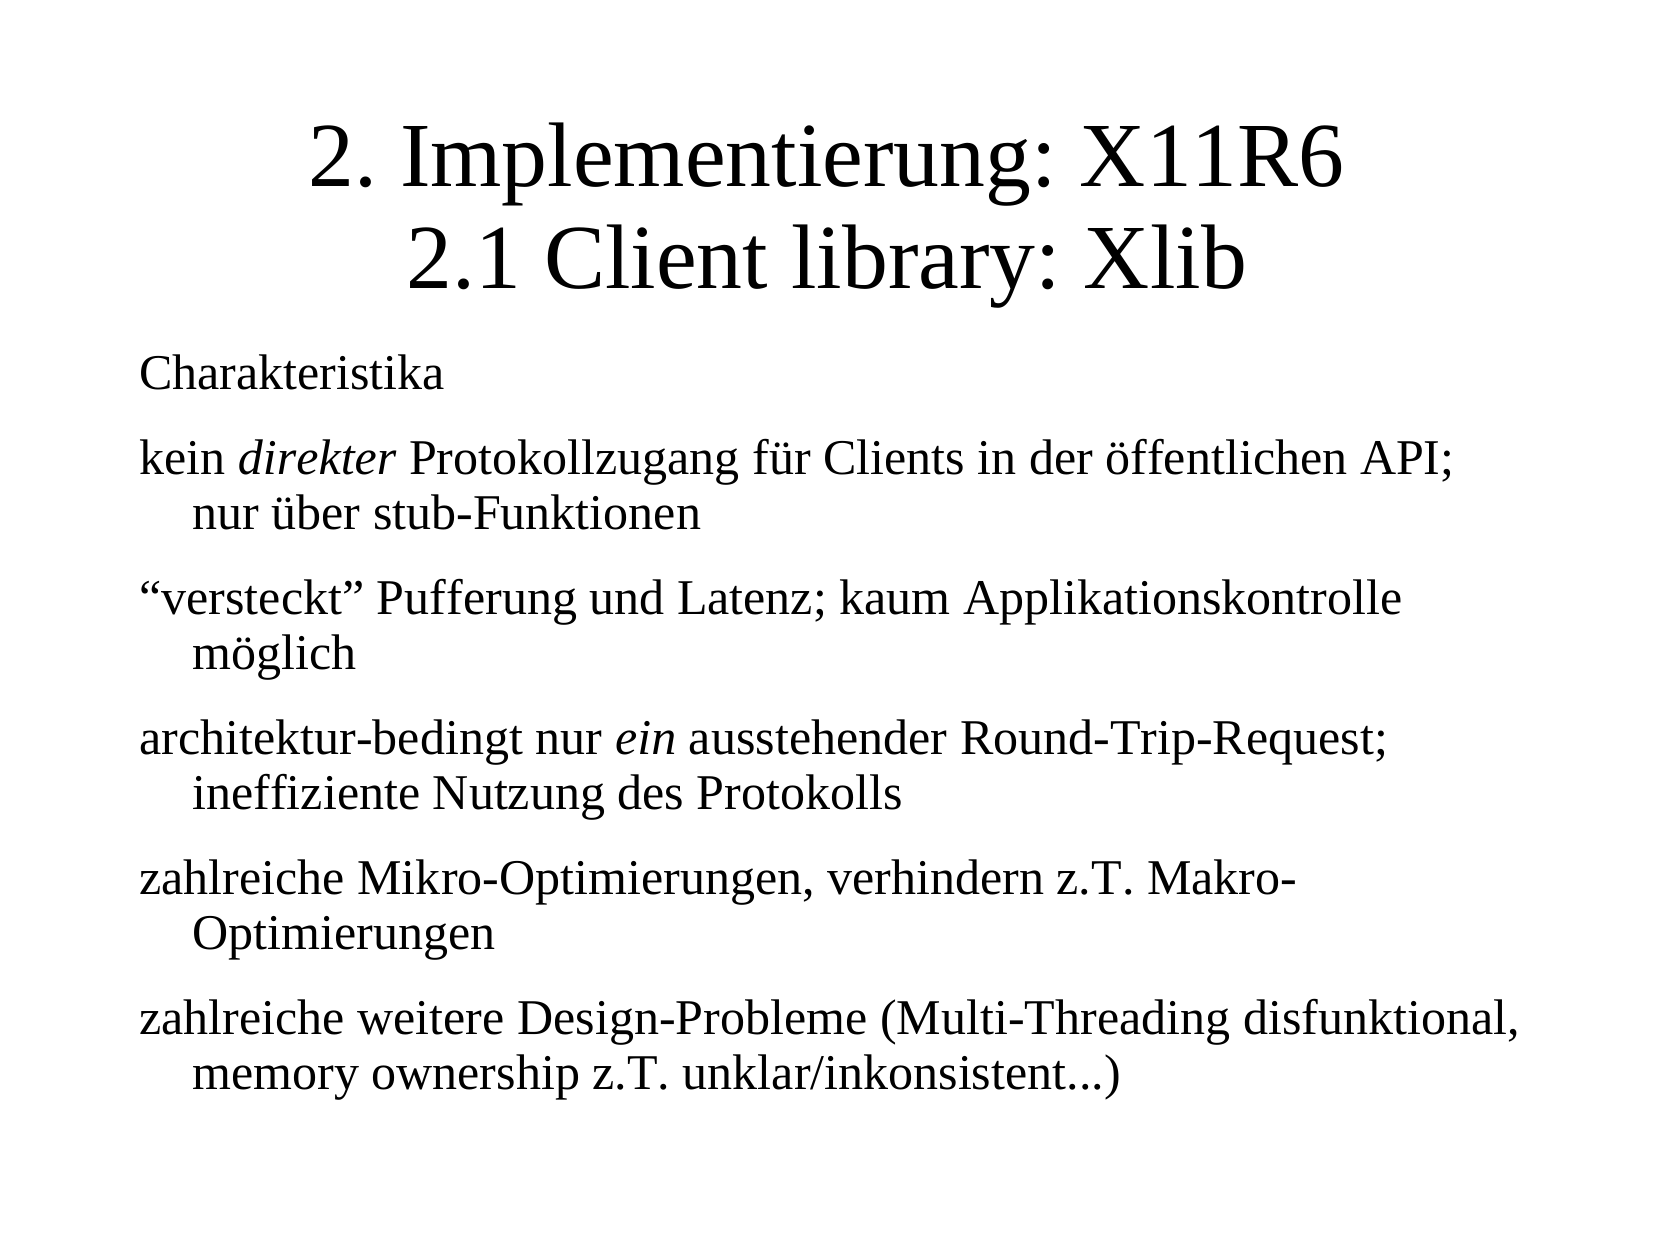

# 2. Implementierung: X11R6 2.1 Client library: Xlib
Charakteristika
kein direkter Protokollzugang für Clients in der öffentlichen API; nur über stub-Funktionen
“versteckt” Pufferung und Latenz; kaum Applikationskontrolle möglich
architektur-bedingt nur ein ausstehender Round-Trip-Request; ineffiziente Nutzung des Protokolls
zahlreiche Mikro-Optimierungen, verhindern z.T. Makro-Optimierungen
zahlreiche weitere Design-Probleme (Multi-Threading disfunktional, memory ownership z.T. unklar/inkonsistent...)